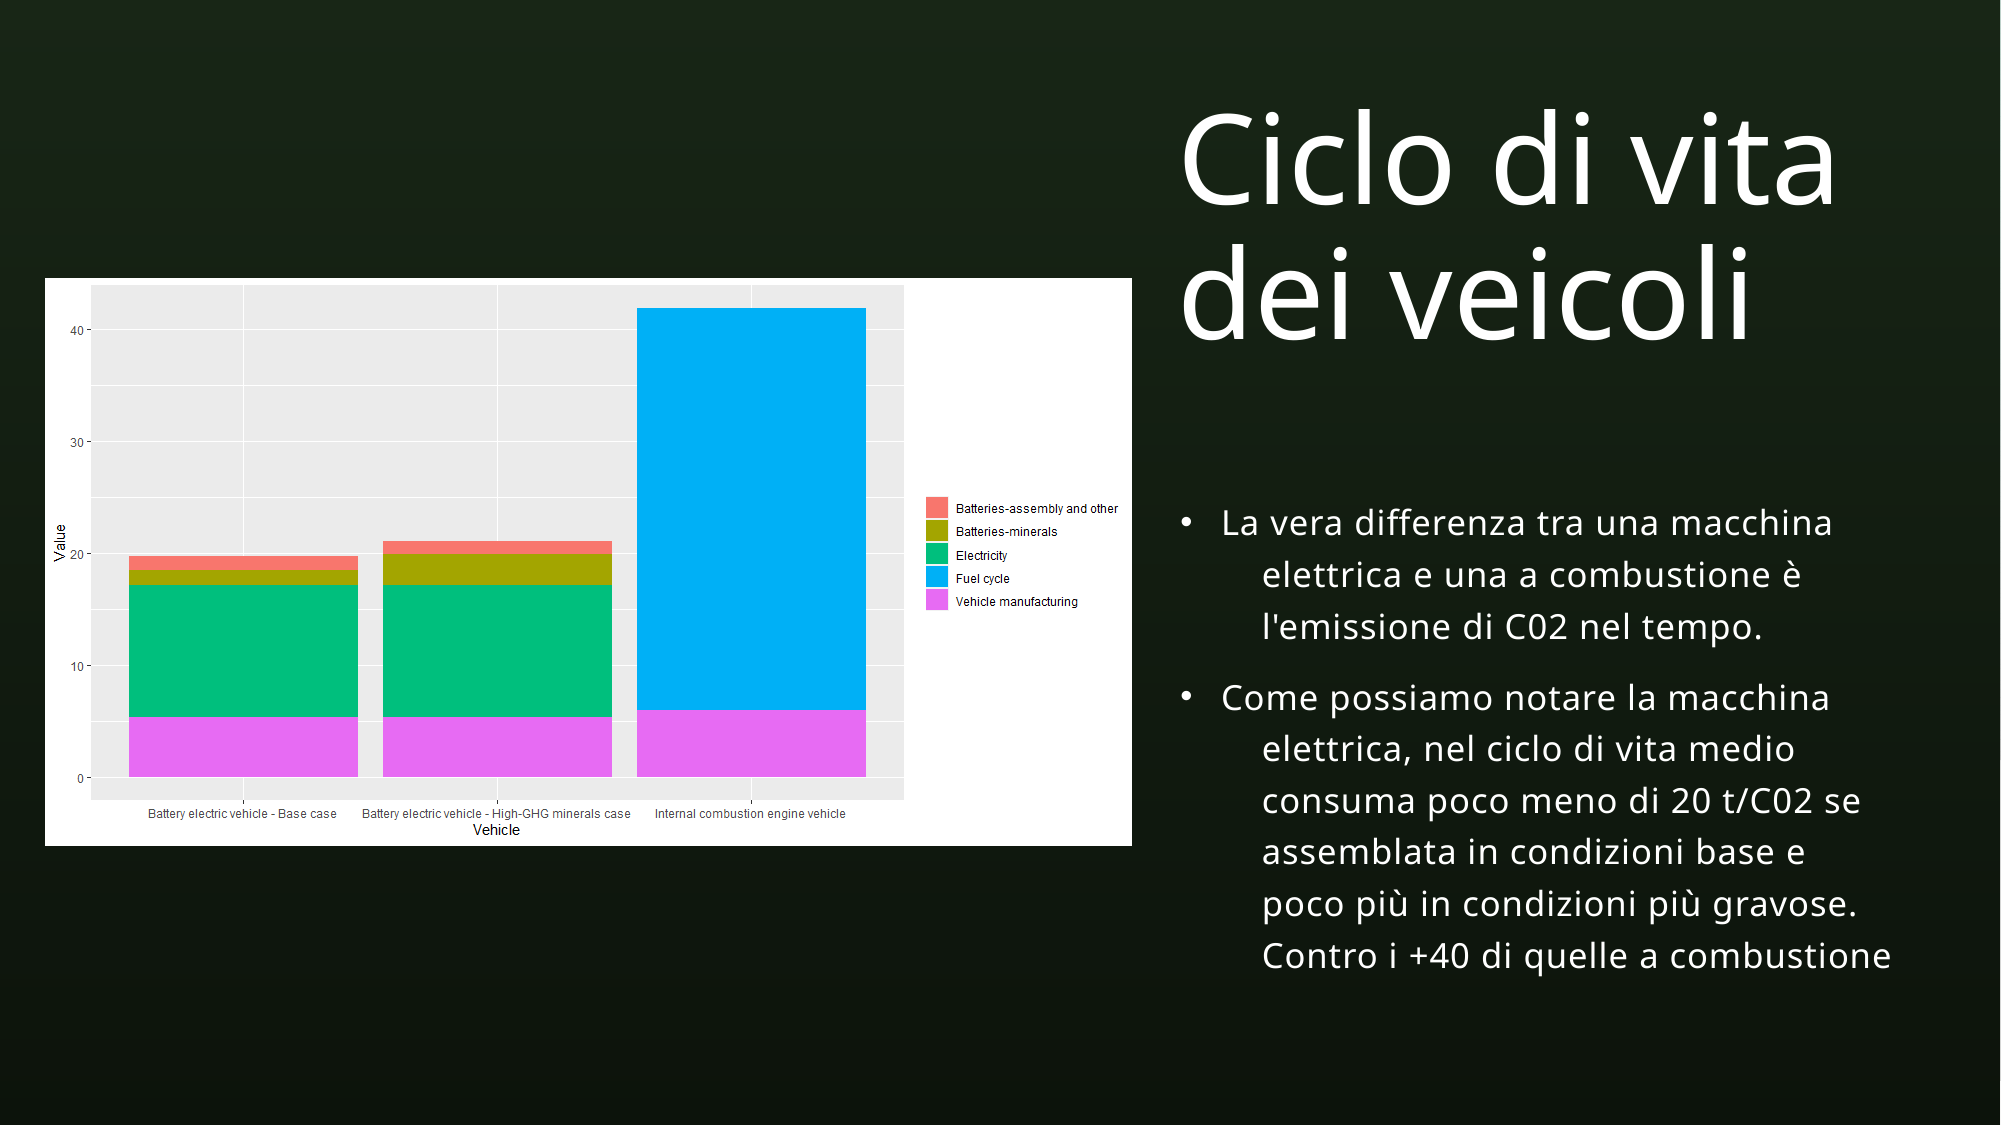

# Ciclo di vita dei veicoli
La vera differenza tra una macchina elettrica e una a combustione è l'emissione di C02 nel tempo.
Come possiamo notare la macchina elettrica, nel ciclo di vita medio consuma poco meno di 20 t/C02 se assemblata in condizioni base e poco più in condizioni più gravose. Contro i +40 di quelle a combustione